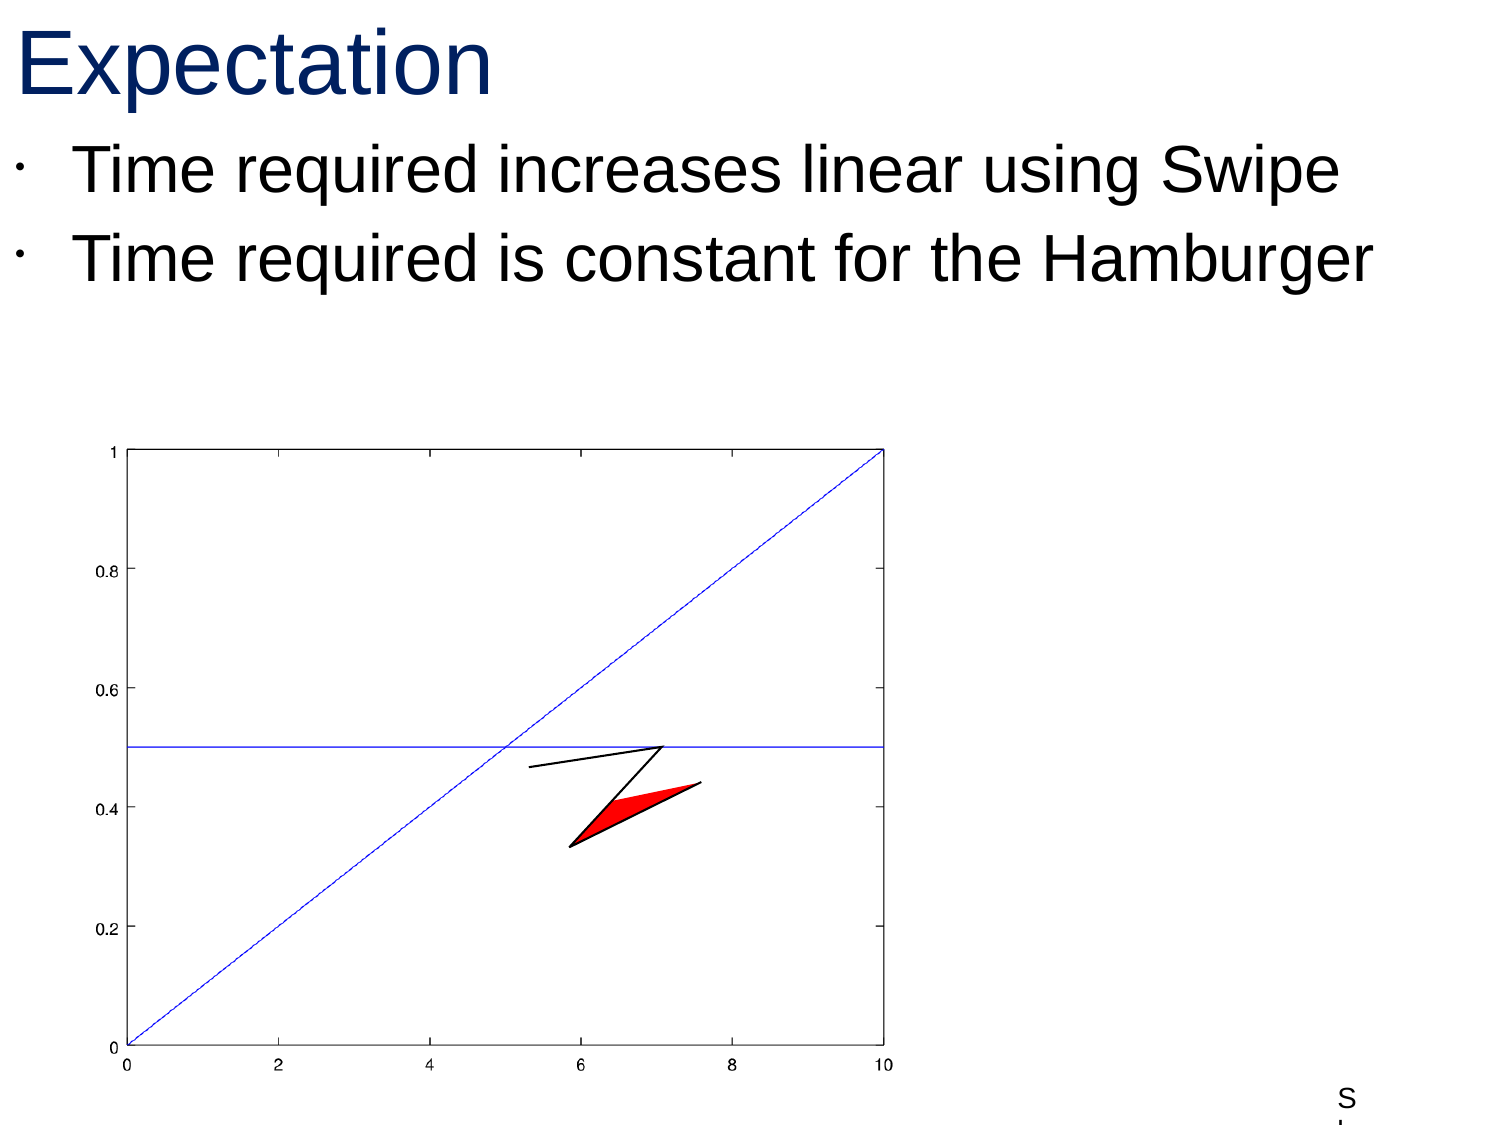

Expectation
Time required increases linear using Swipe
Time required is constant for the Hamburger